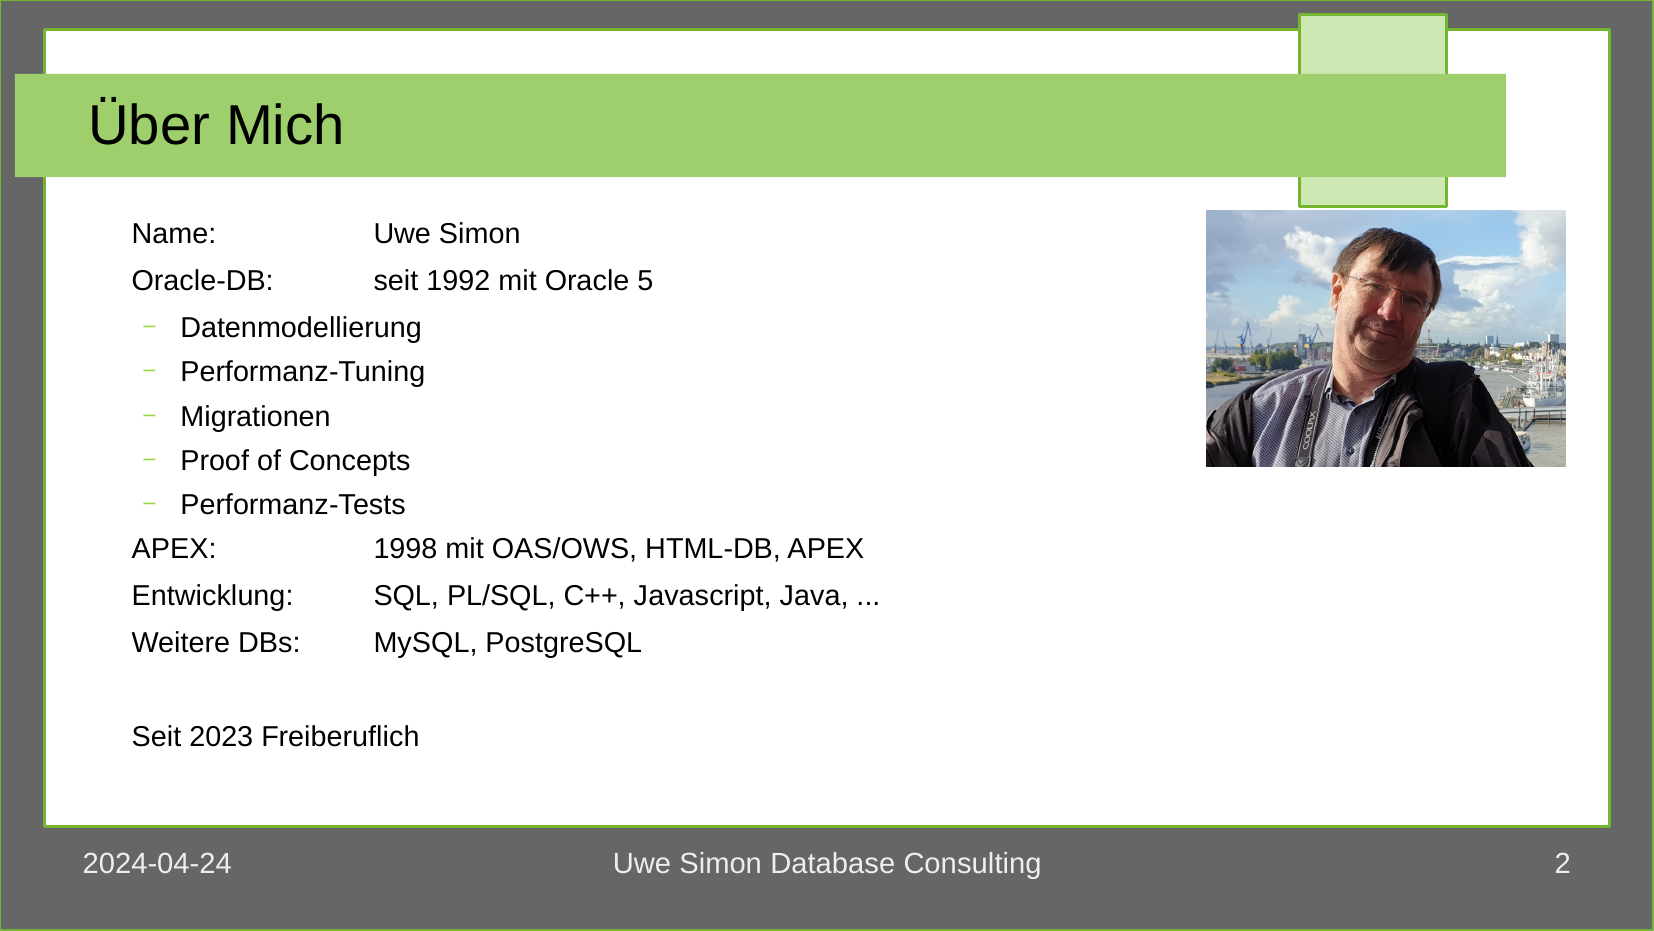

# Über Mich
Name: 	Uwe Simon
Oracle-DB:	seit 1992 mit Oracle 5
Datenmodellierung
Performanz-Tuning
Migrationen
Proof of Concepts
Performanz-Tests
APEX:	1998 mit OAS/OWS, HTML-DB, APEX
Entwicklung:	SQL, PL/SQL, C++, Javascript, Java, ...
Weitere DBs:		MySQL, PostgreSQL
Seit 2023 Freiberuflich
2024-04-24
Uwe Simon Database Consulting
2